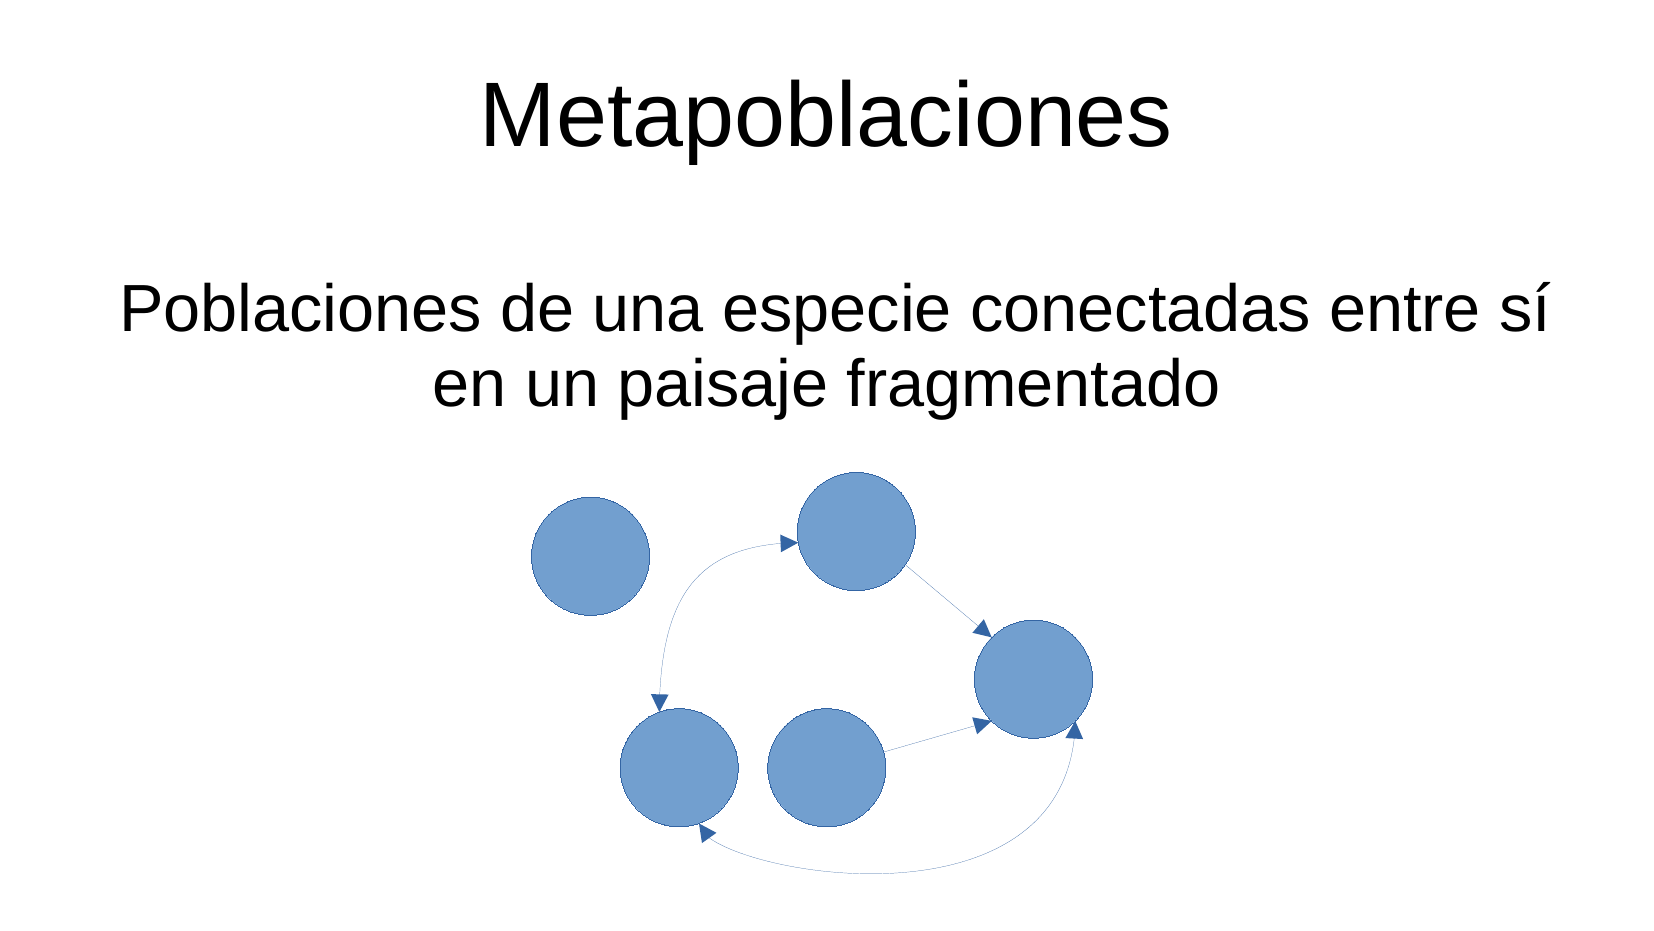

# Metapoblaciones
 Poblaciones de una especie conectadas entre sí en un paisaje fragmentado